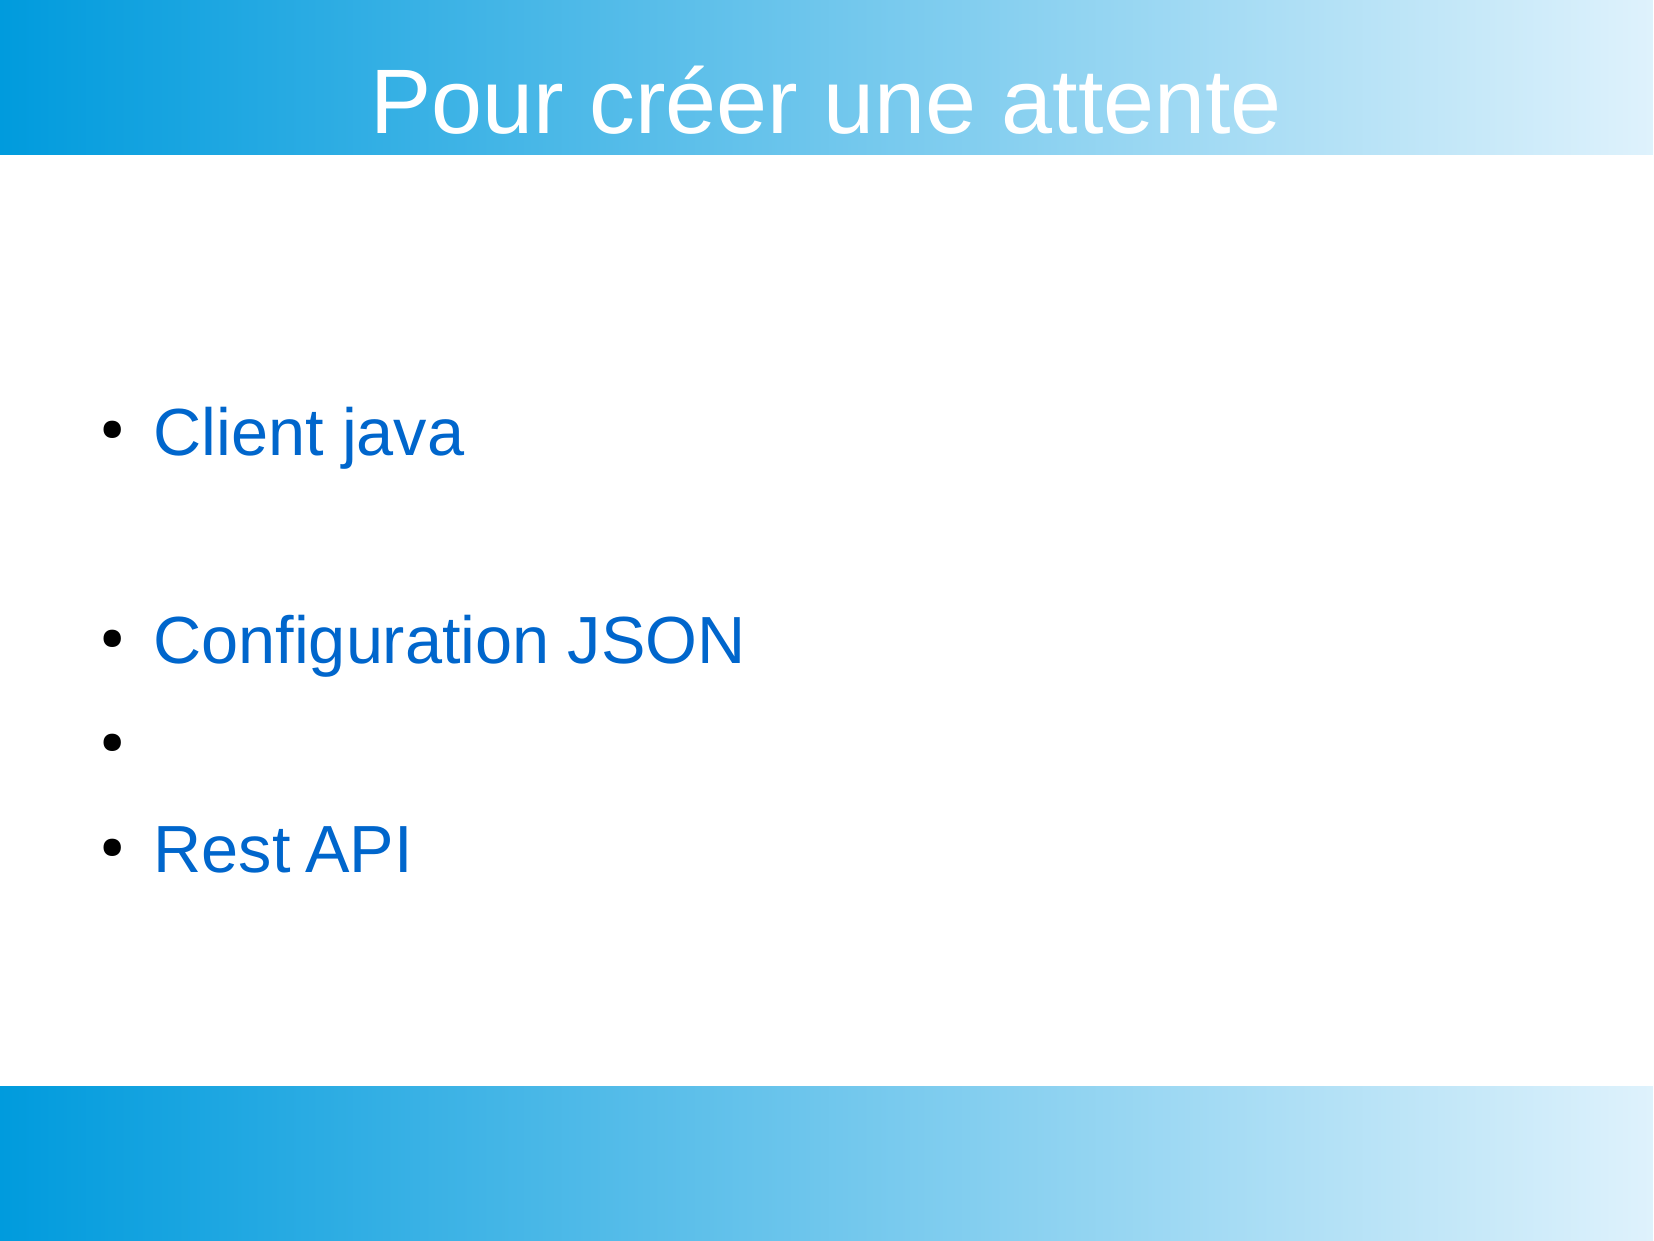

# Pour créer une attente
Client java
Configuration JSON
Rest API